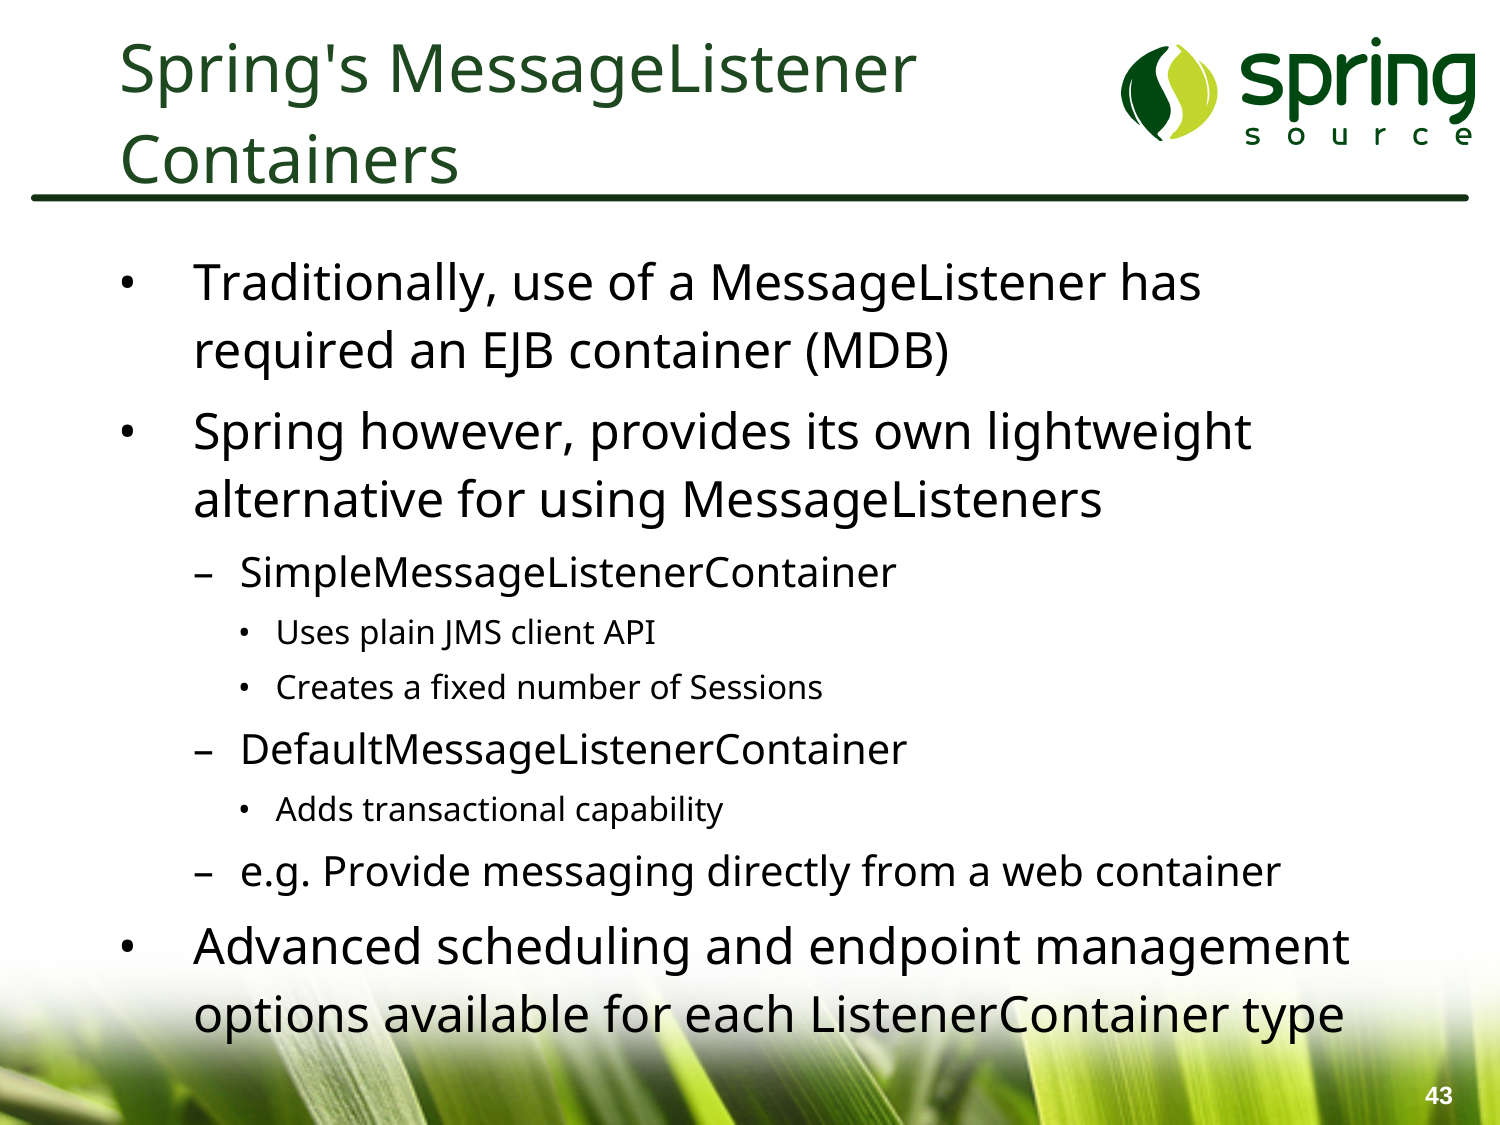

Spring's MessageListener Containers
# Traditionally, use of a MessageListener has required an EJB container (MDB)
Spring however, provides its own lightweight alternative for using MessageListeners
SimpleMessageListenerContainer
Uses plain JMS client API
Creates a fixed number of Sessions
DefaultMessageListenerContainer
Adds transactional capability
e.g. Provide messaging directly from a web container
Advanced scheduling and endpoint management options available for each ListenerContainer type